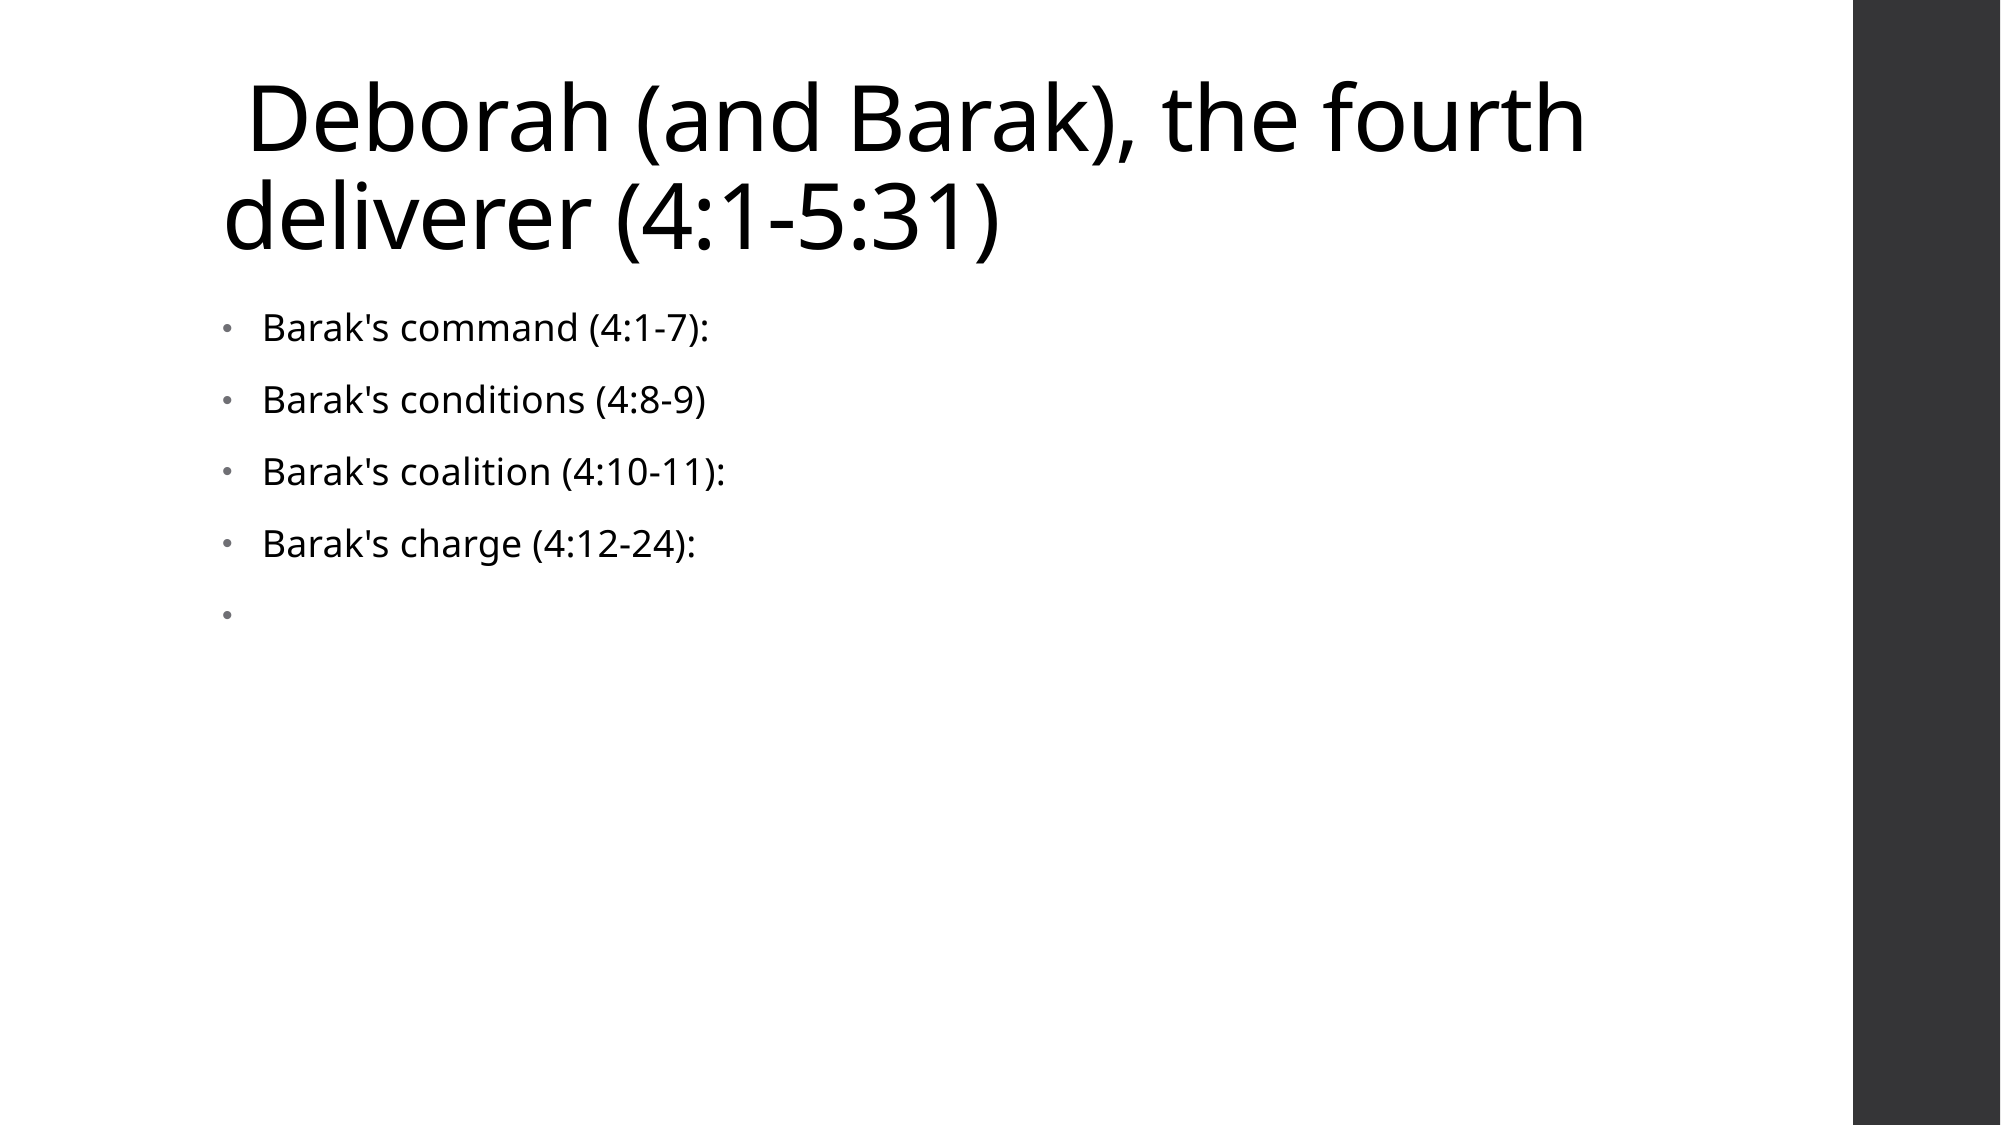

# Deborah (and Barak), the fourth deliverer (4:1-5:31)
 Barak's command (4:1-7):
 Barak's conditions (4:8-9)
 Barak's coalition (4:10-11):
 Barak's charge (4:12-24):